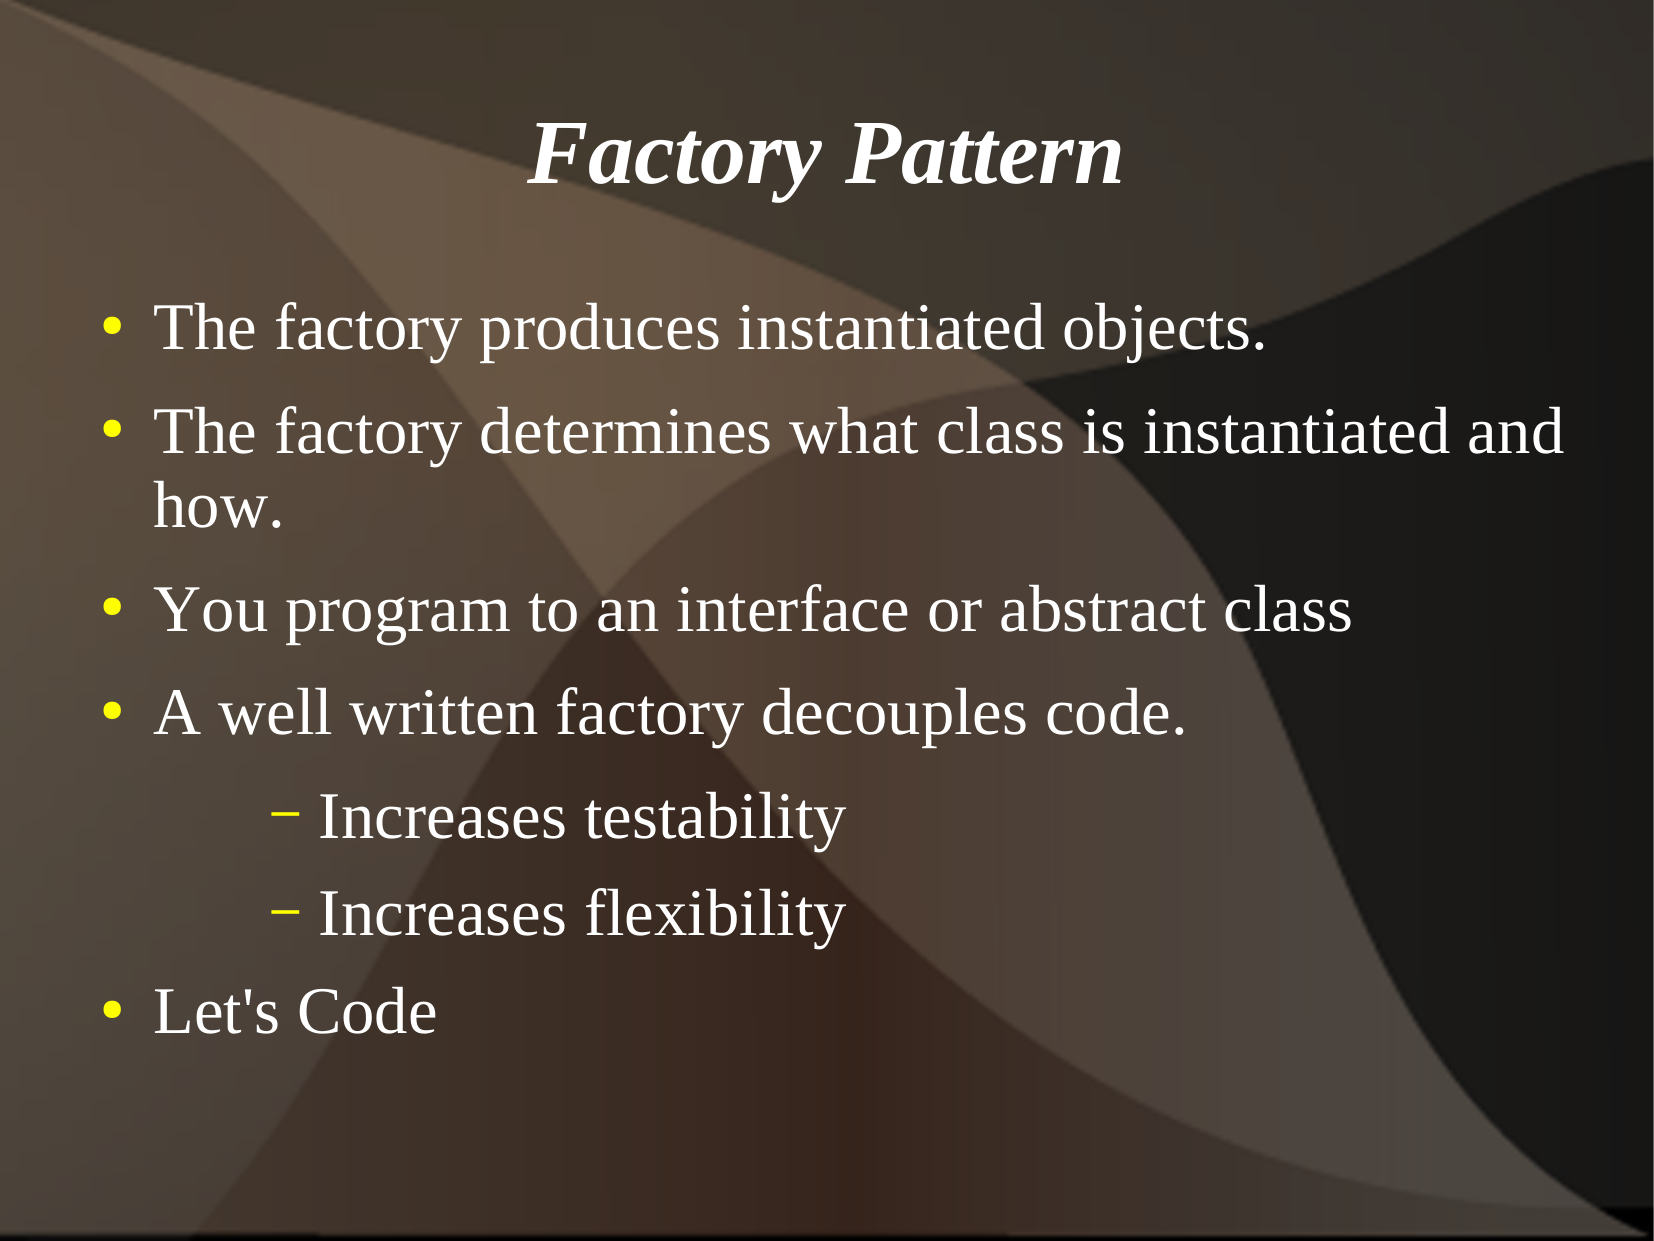

# Factory Pattern
The factory produces instantiated objects.
The factory determines what class is instantiated and how.
You program to an interface or abstract class
A well written factory decouples code.
Increases testability
Increases flexibility
Let's Code